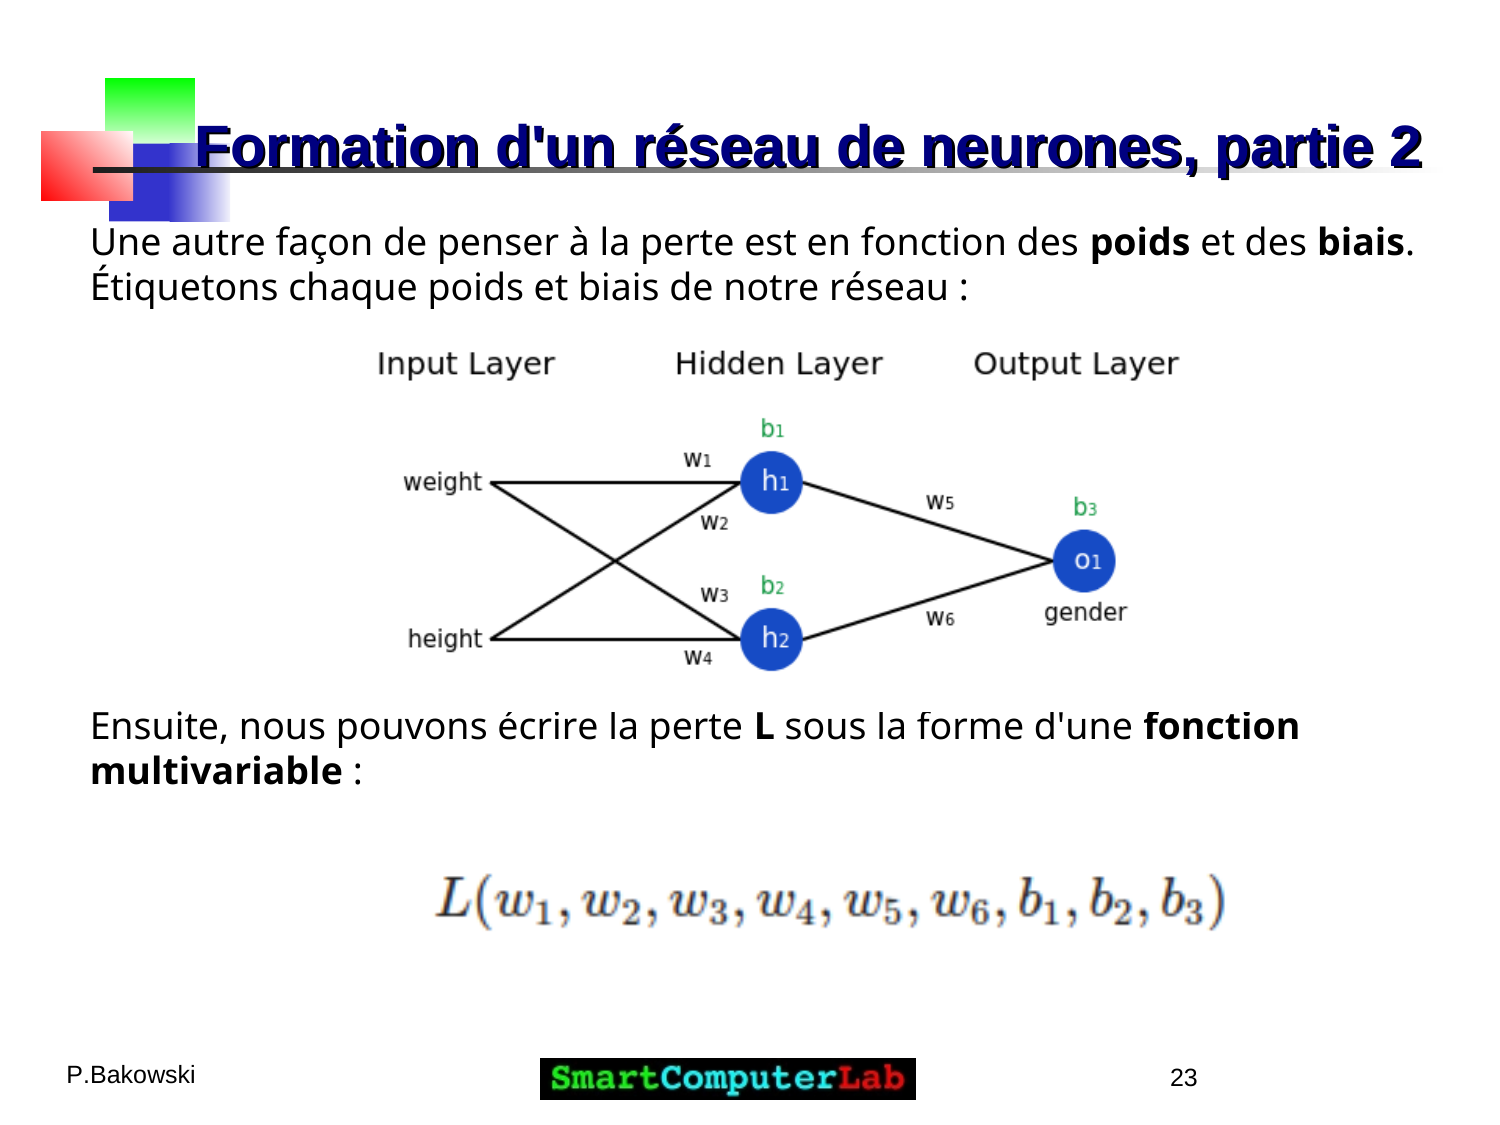

# Formation d'un réseau de neurones, partie 2
Une autre façon de penser à la perte est en fonction des poids et des biais. Étiquetons chaque poids et biais de notre réseau :
Ensuite, nous pouvons écrire la perte L sous la forme d'une fonction multivariable :
23